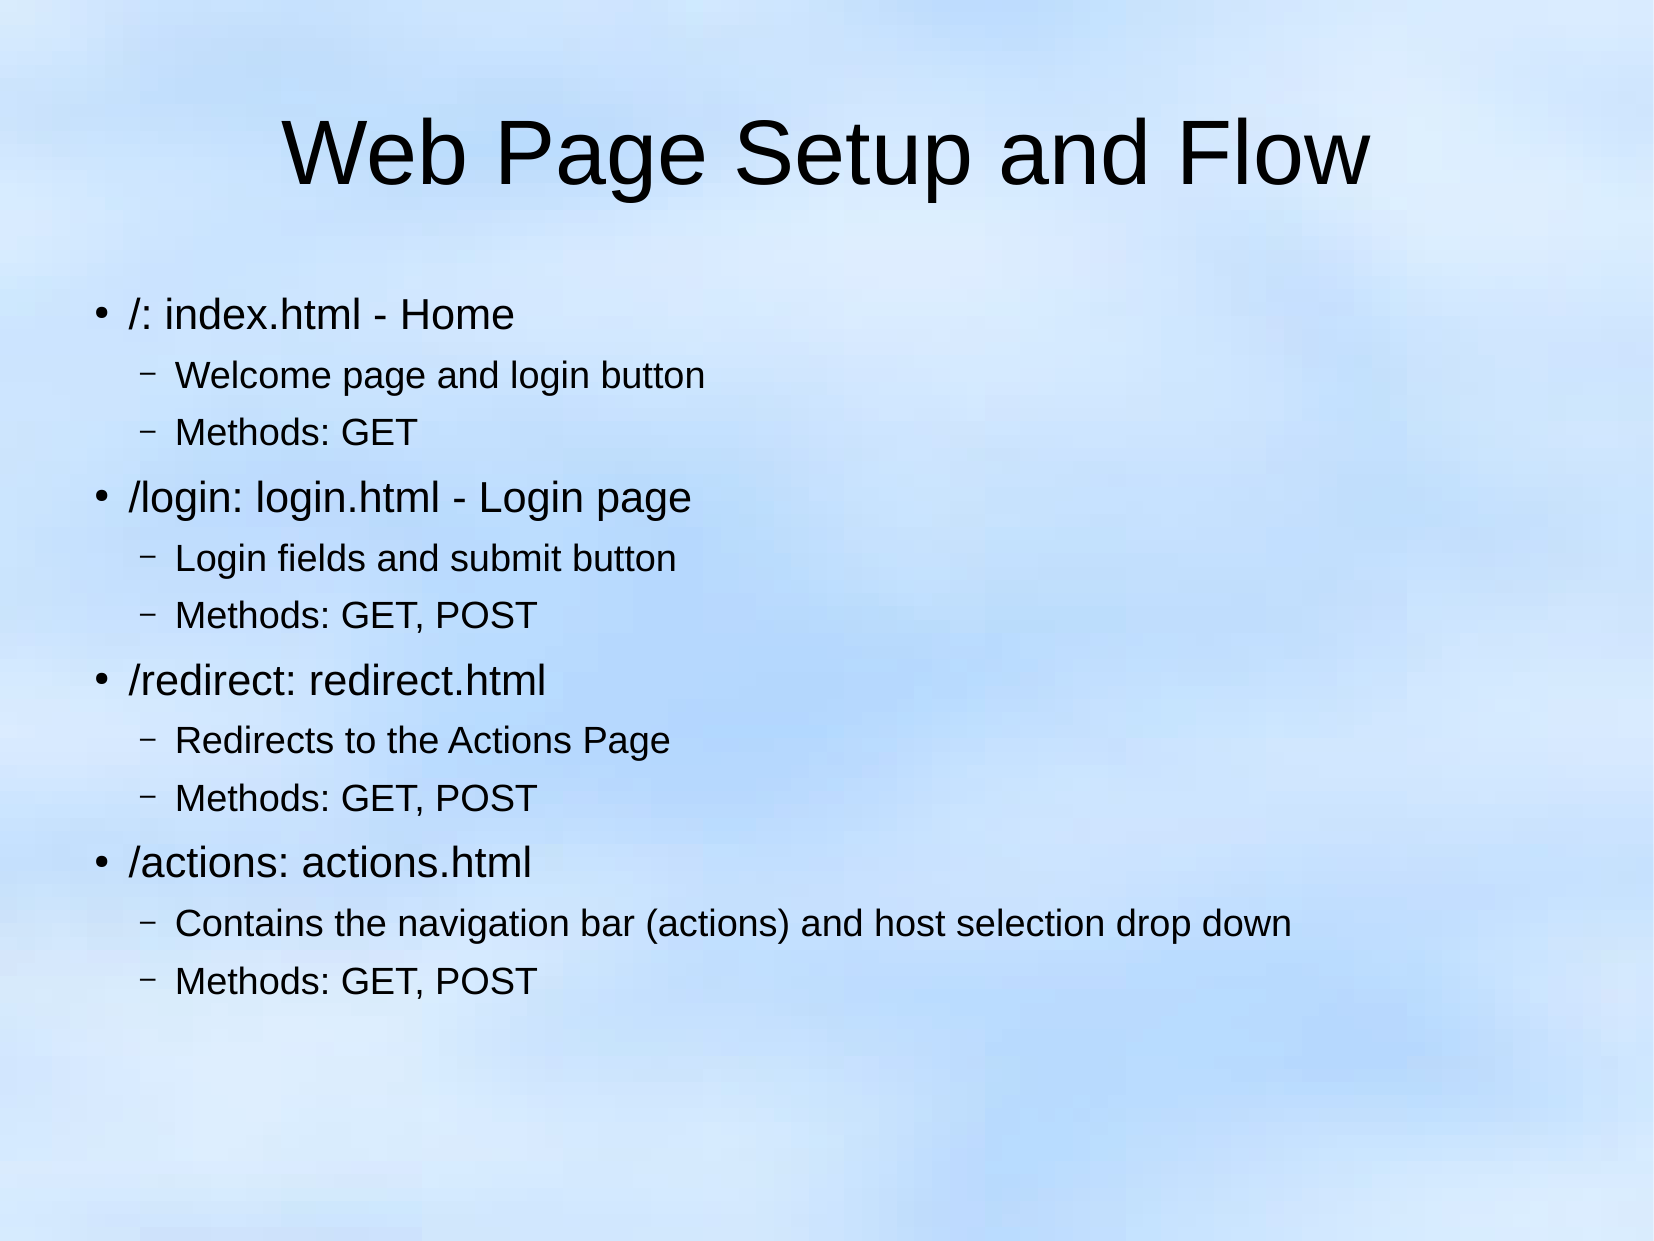

# Web Page Setup and Flow
/: index.html - Home
Welcome page and login button
Methods: GET
/login: login.html - Login page
Login fields and submit button
Methods: GET, POST
/redirect: redirect.html
Redirects to the Actions Page
Methods: GET, POST
/actions: actions.html
Contains the navigation bar (actions) and host selection drop down
Methods: GET, POST